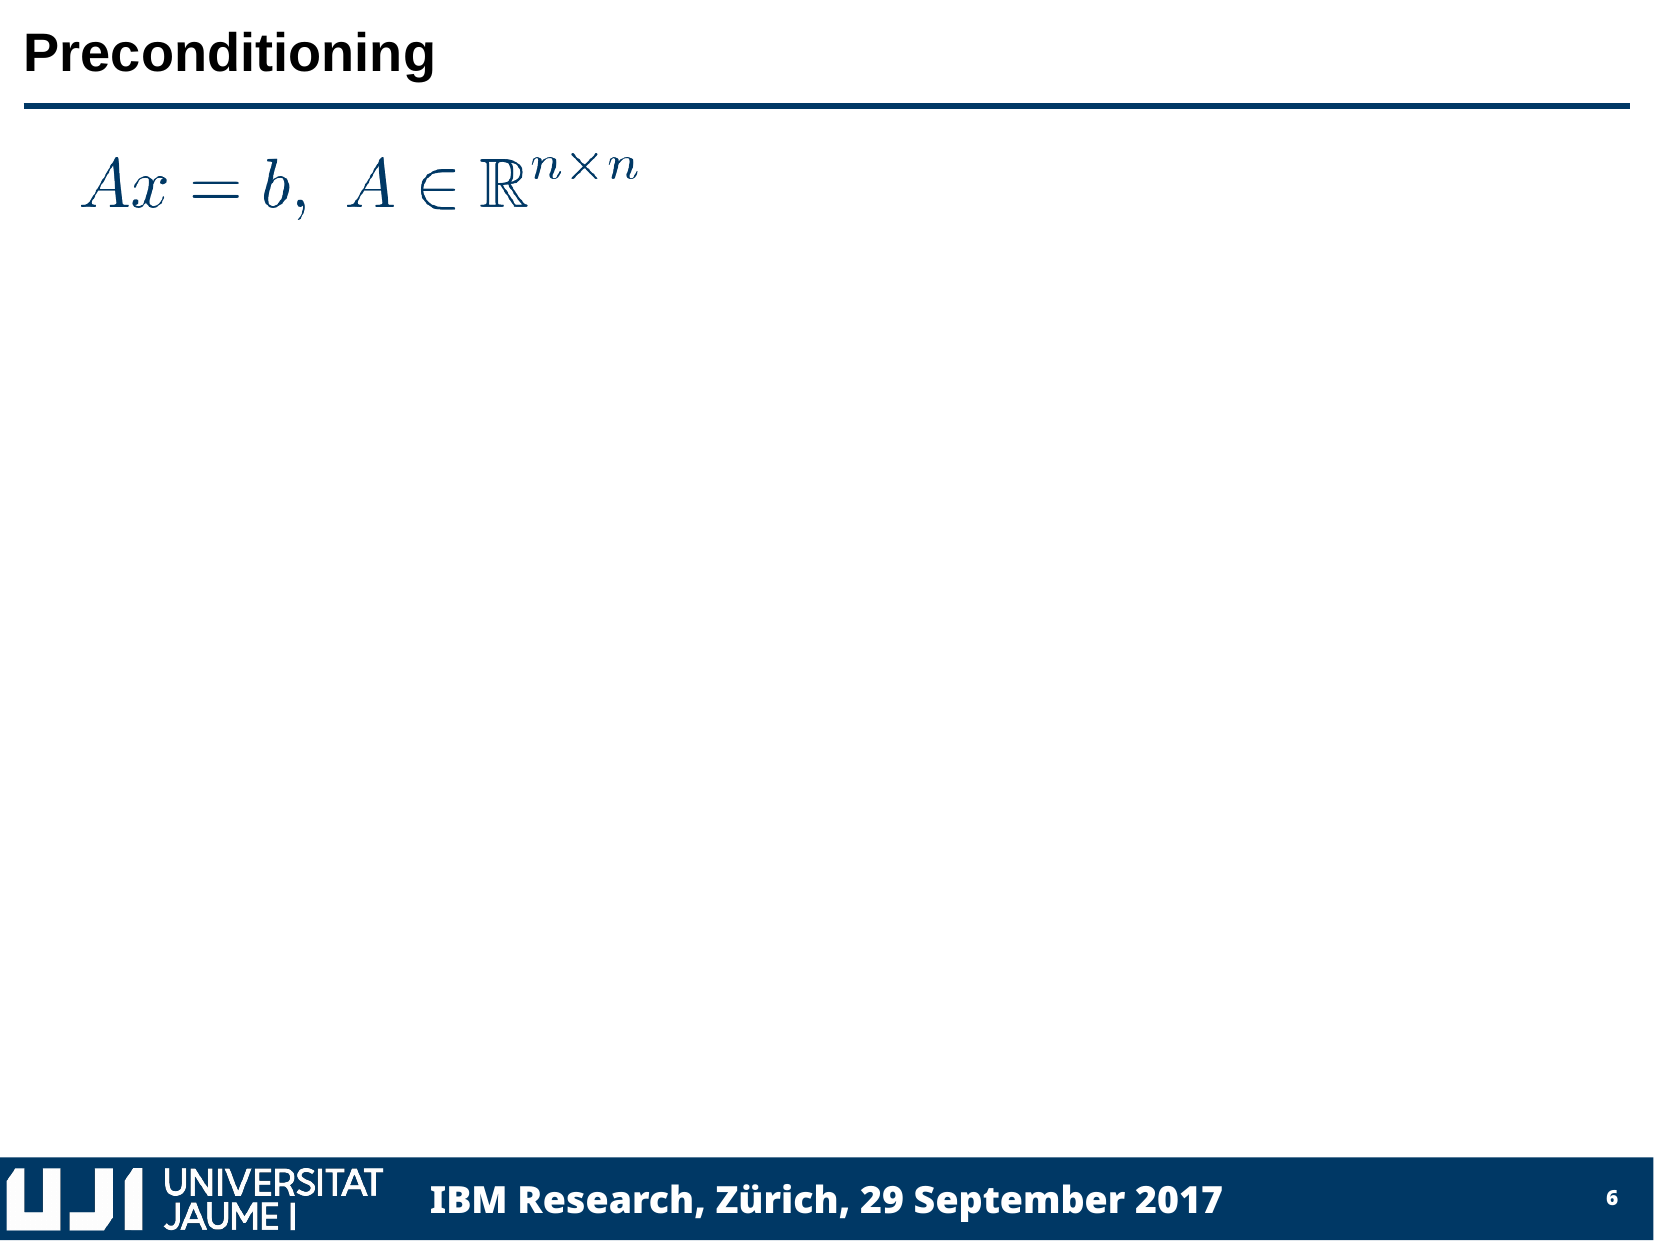

# Preconditioning
IBM Research, Zürich, 29 September 2017
6